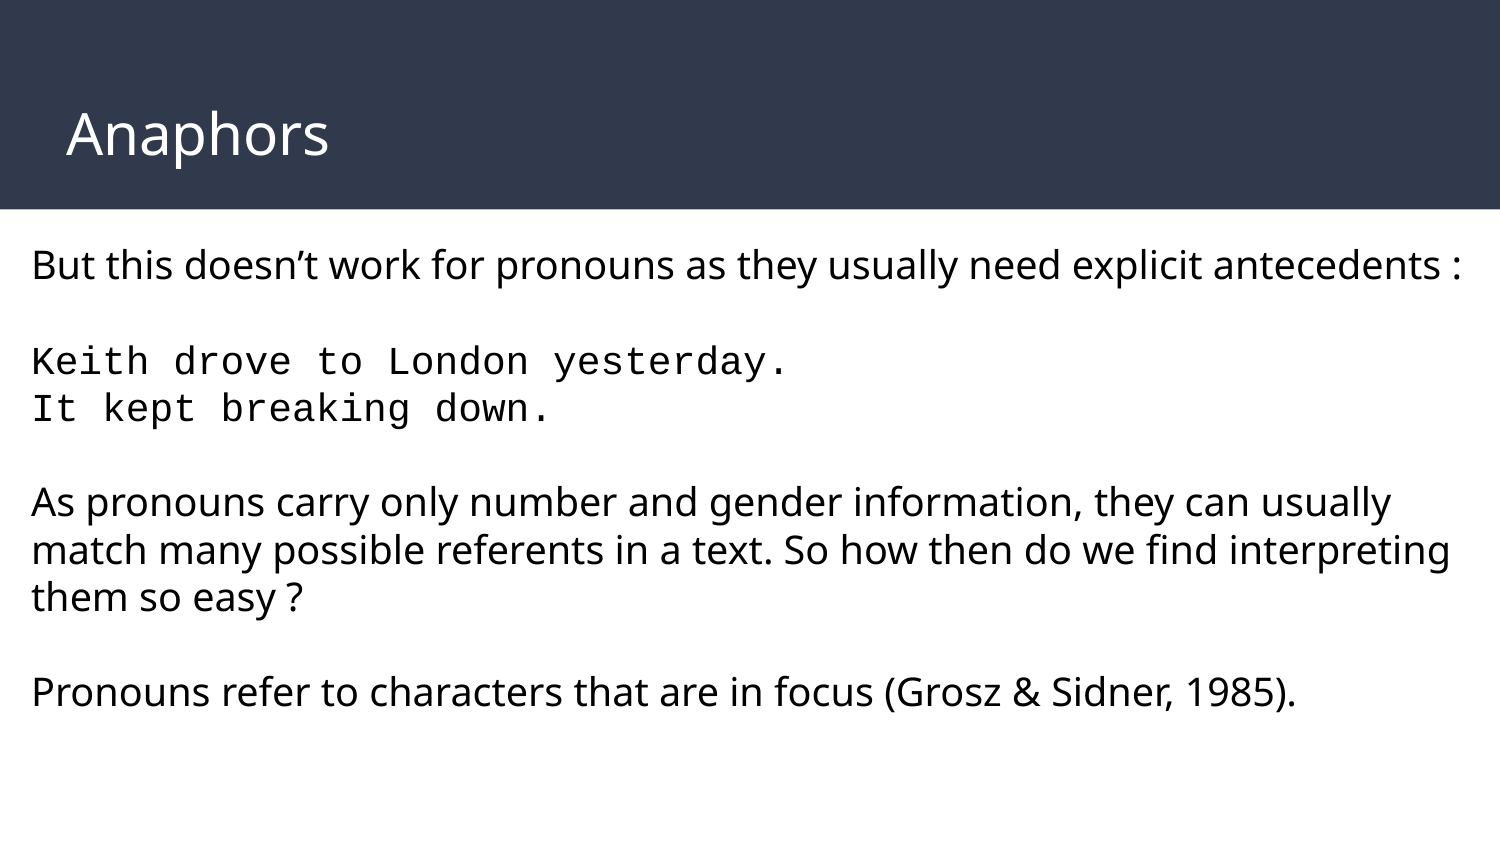

# Anaphors
But this doesn’t work for pronouns as they usually need explicit antecedents :
Keith drove to London yesterday.
It kept breaking down.
As pronouns carry only number and gender information, they can usually match many possible referents in a text. So how then do we find interpreting them so easy ?
Pronouns refer to characters that are in focus (Grosz & Sidner, 1985).